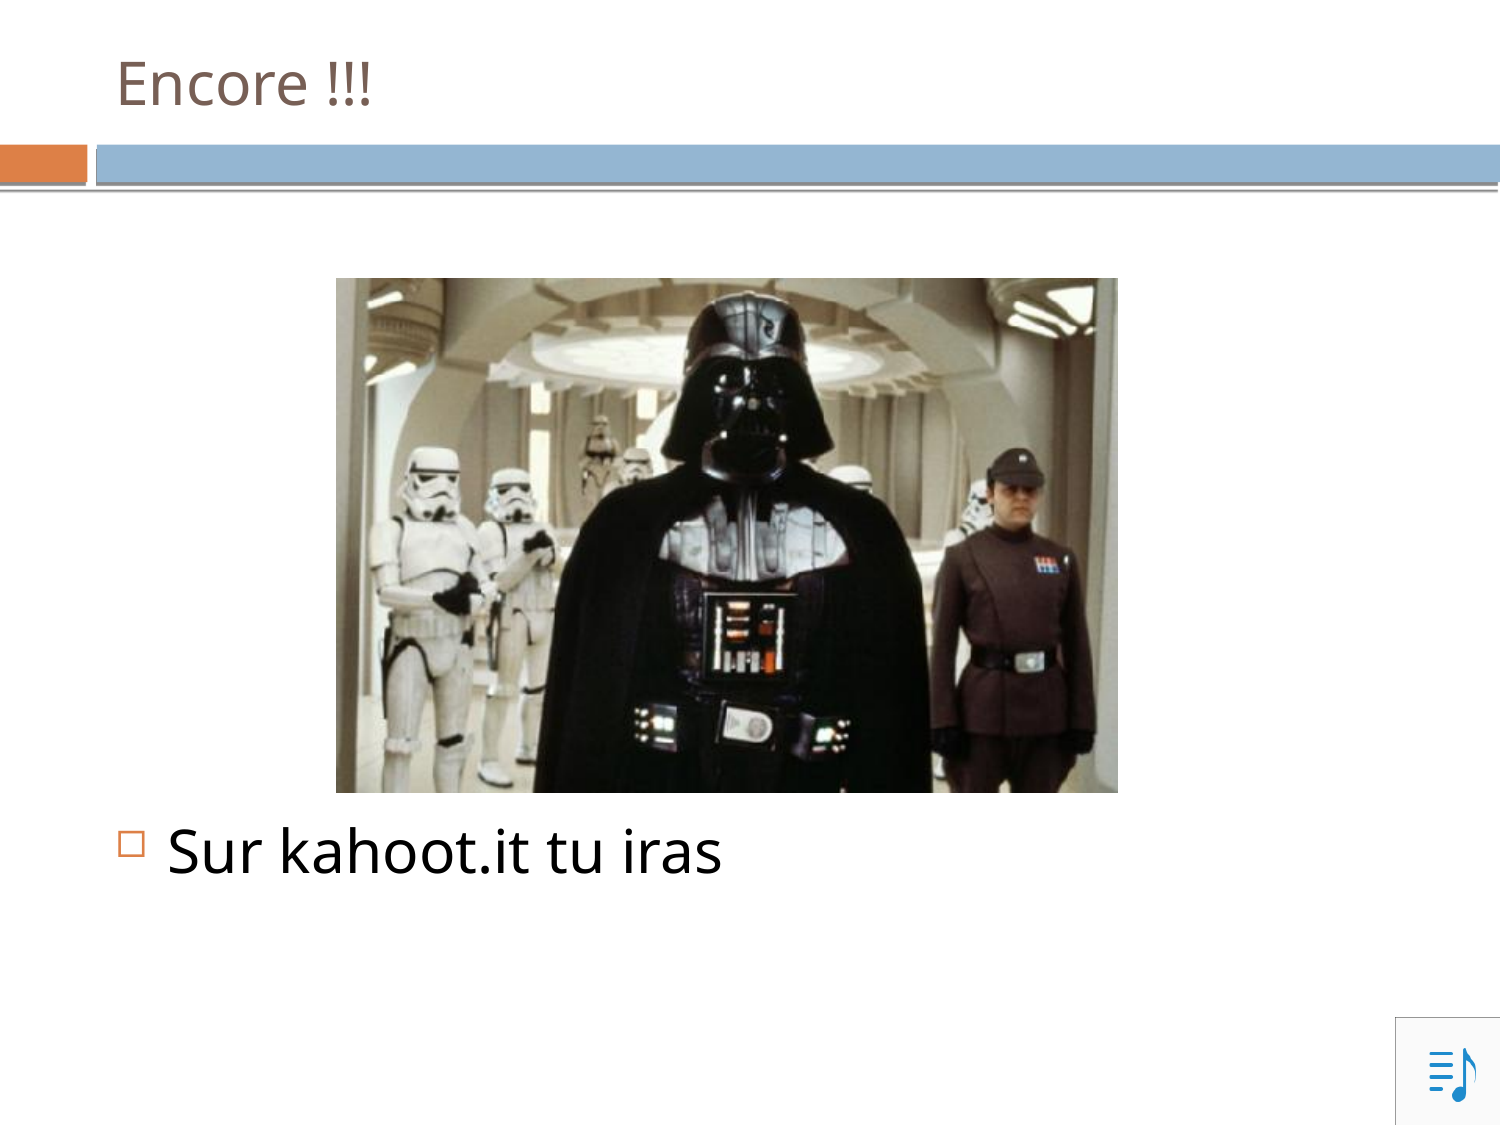

# Encore !!!
Sur kahoot.it tu iras